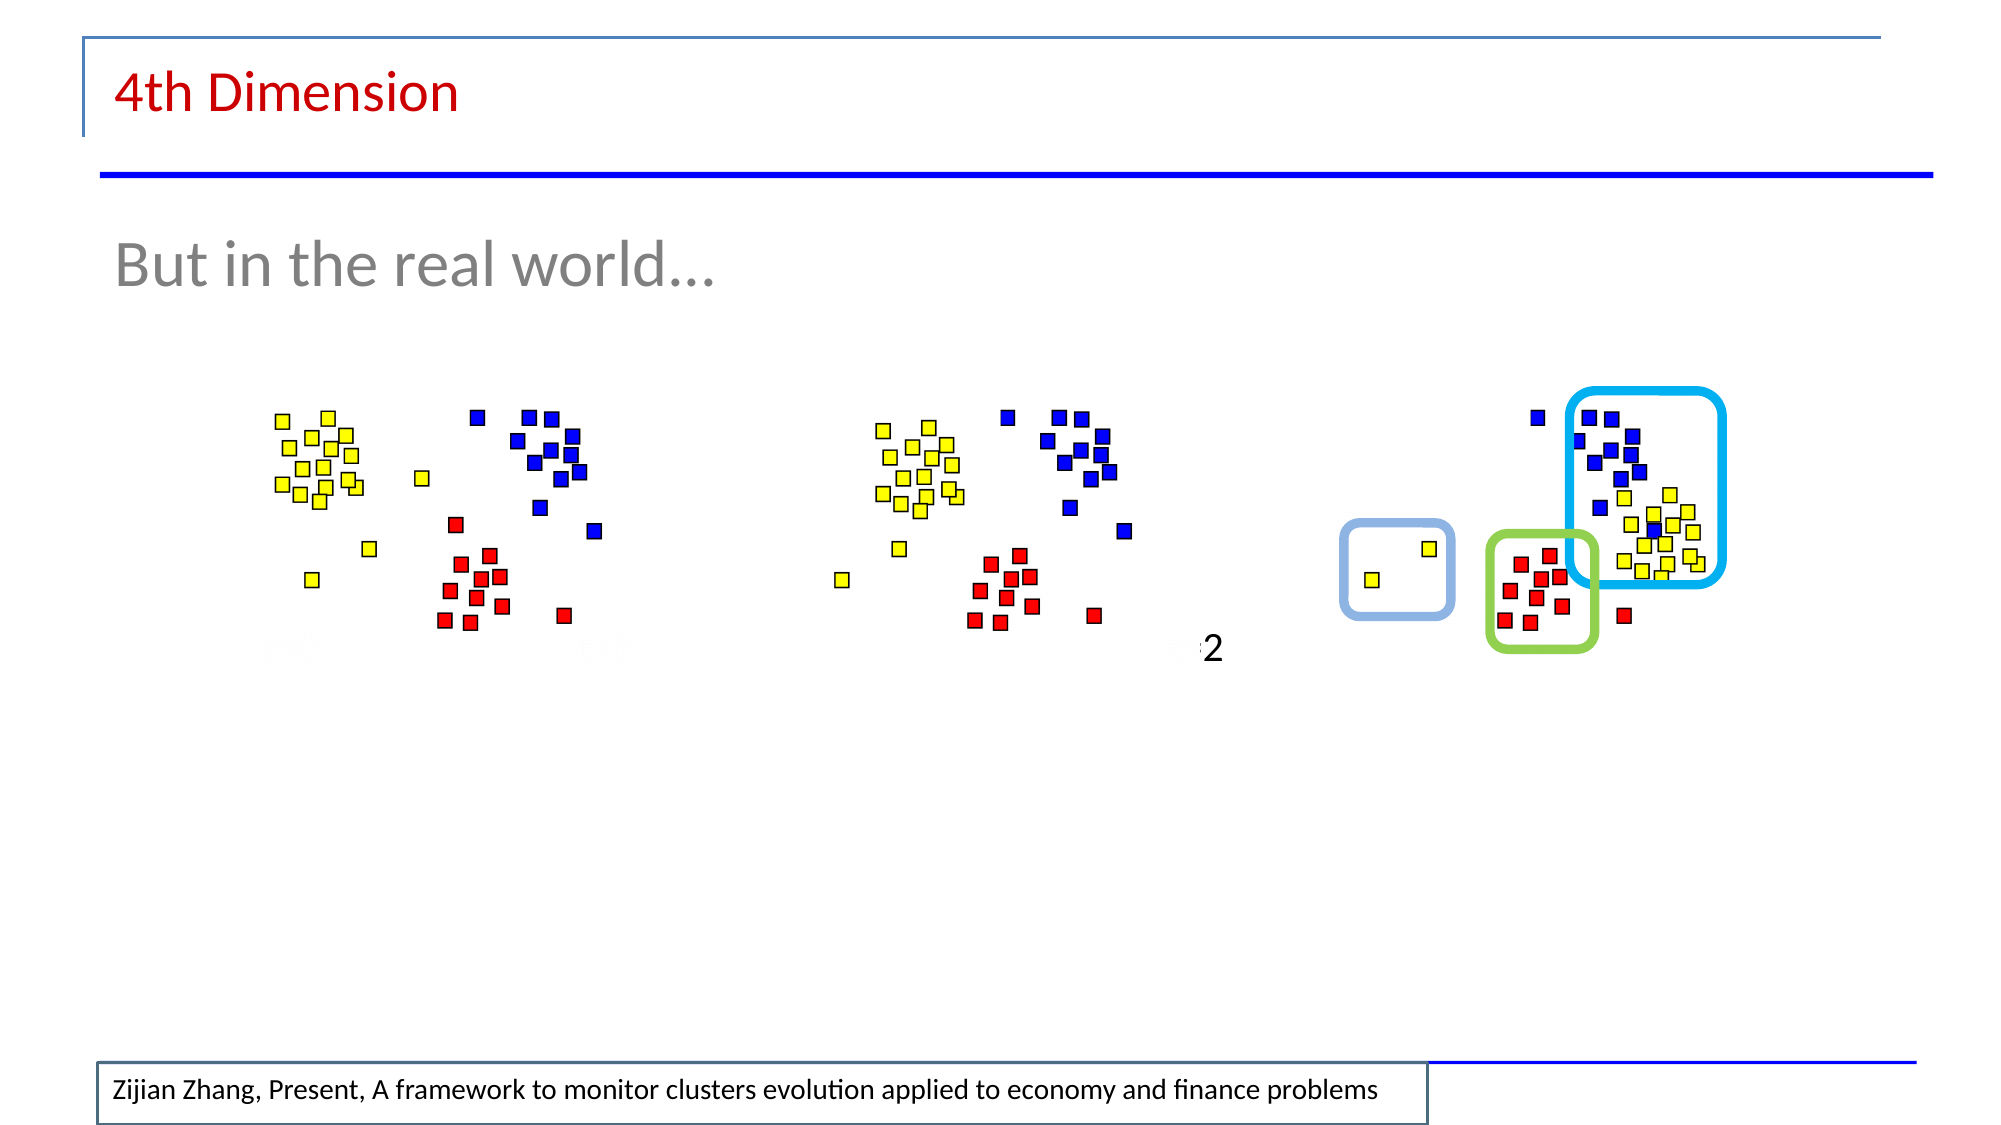

4th Dimension
But in the real world...
		t=0		 	 t=1		 t=2
Zijian Zhang, Present, A framework to monitor clusters evolution applied to economy and finance problems